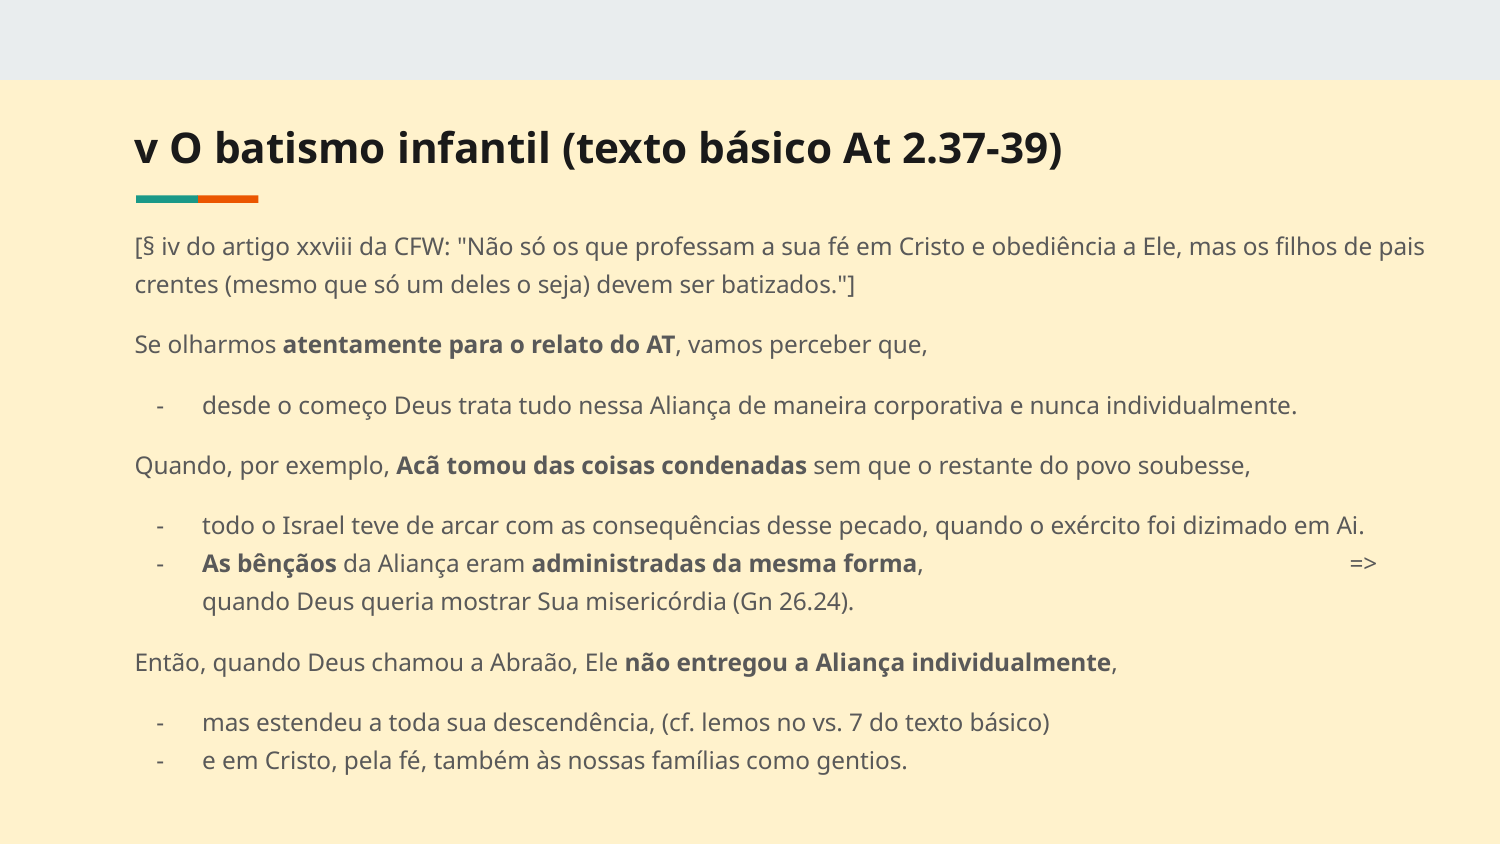

# v O batismo infantil (texto básico At 2.37-39)
[§ iv do artigo xxviii da CFW: "Não só os que professam a sua fé em Cristo e obediência a Ele, mas os filhos de pais crentes (mesmo que só um deles o seja) devem ser batizados."]
Se olharmos atentamente para o relato do AT, vamos perceber que,
desde o começo Deus trata tudo nessa Aliança de maneira corporativa e nunca individualmente.
Quando, por exemplo, Acã tomou das coisas condenadas sem que o restante do povo soubesse,
todo o Israel teve de arcar com as consequências desse pecado, quando o exército foi dizimado em Ai.
As bênçãos da Aliança eram administradas da mesma forma, 							=> quando Deus queria mostrar Sua misericórdia (Gn 26.24).
Então, quando Deus chamou a Abraão, Ele não entregou a Aliança individualmente,
mas estendeu a toda sua descendência, (cf. lemos no vs. 7 do texto básico)
e em Cristo, pela fé, também às nossas famílias como gentios.